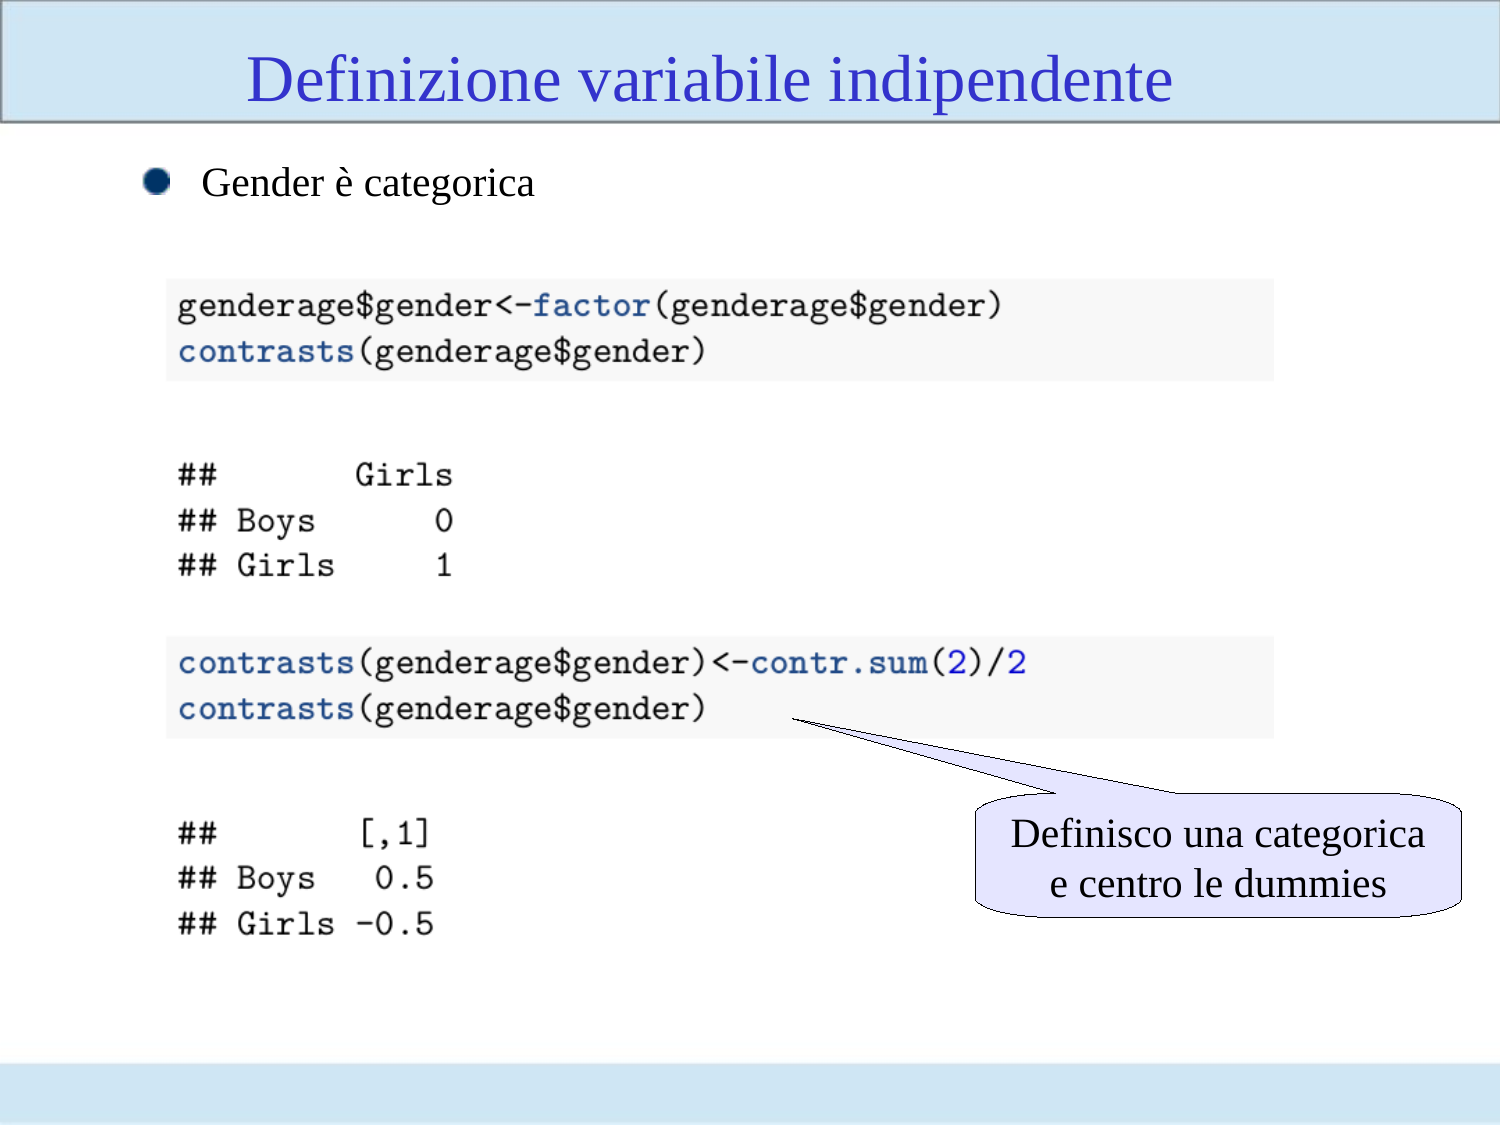

# Definizione variabile indipendente
Gender è categorica
Definisco una categorica e centro le dummies